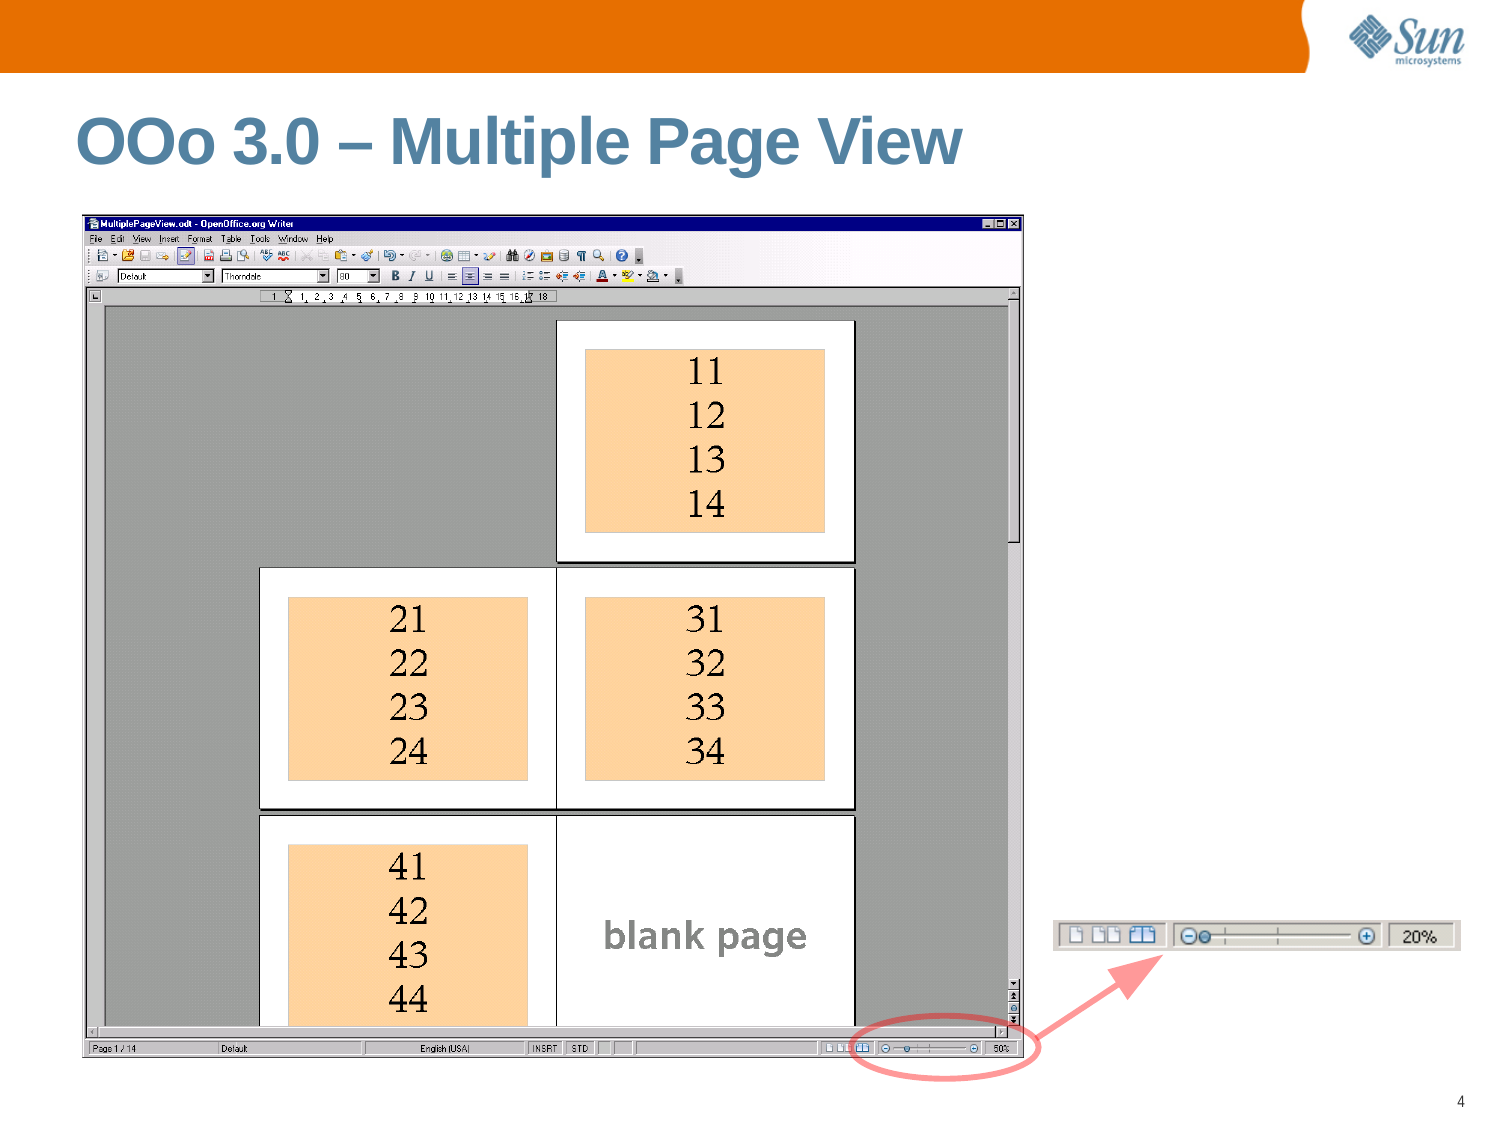

# OOo 3.0 – Multiple Page View